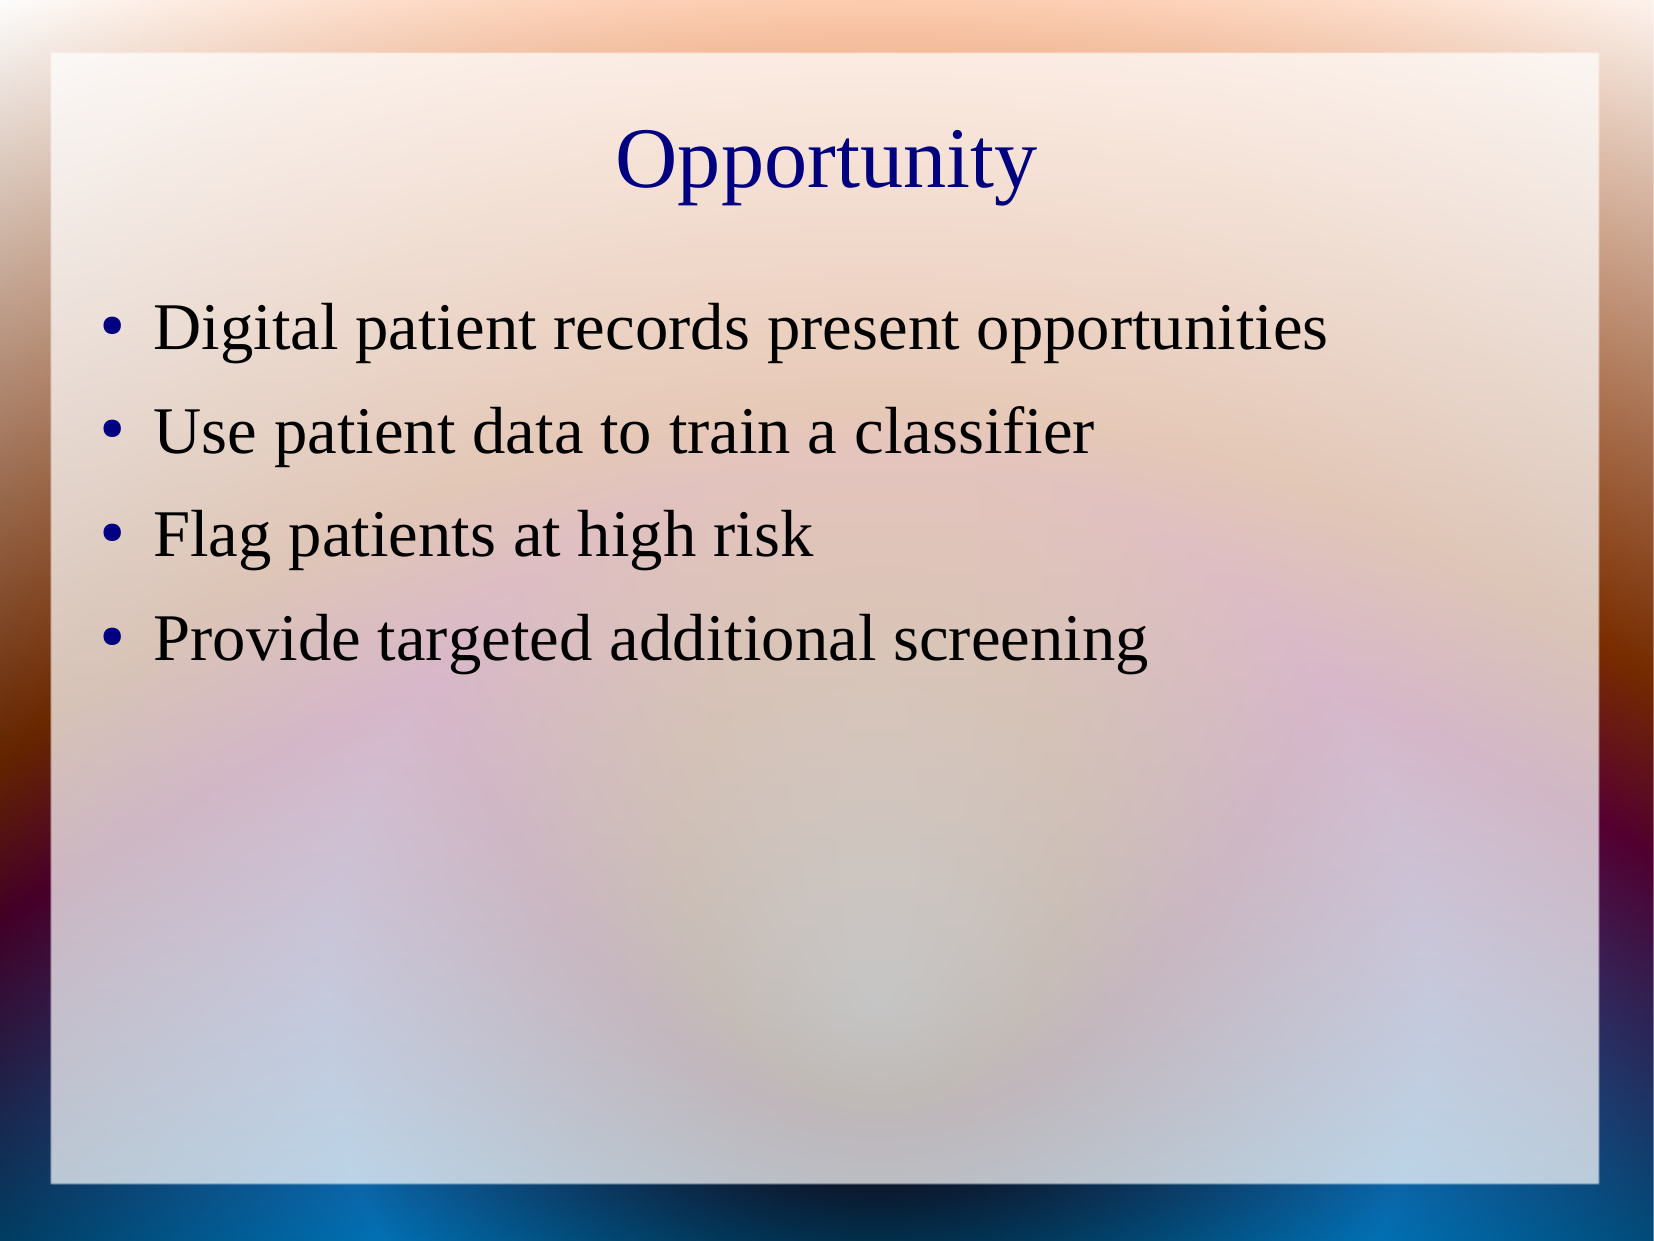

# Opportunity
Digital patient records present opportunities
Use patient data to train a classifier
Flag patients at high risk
Provide targeted additional screening